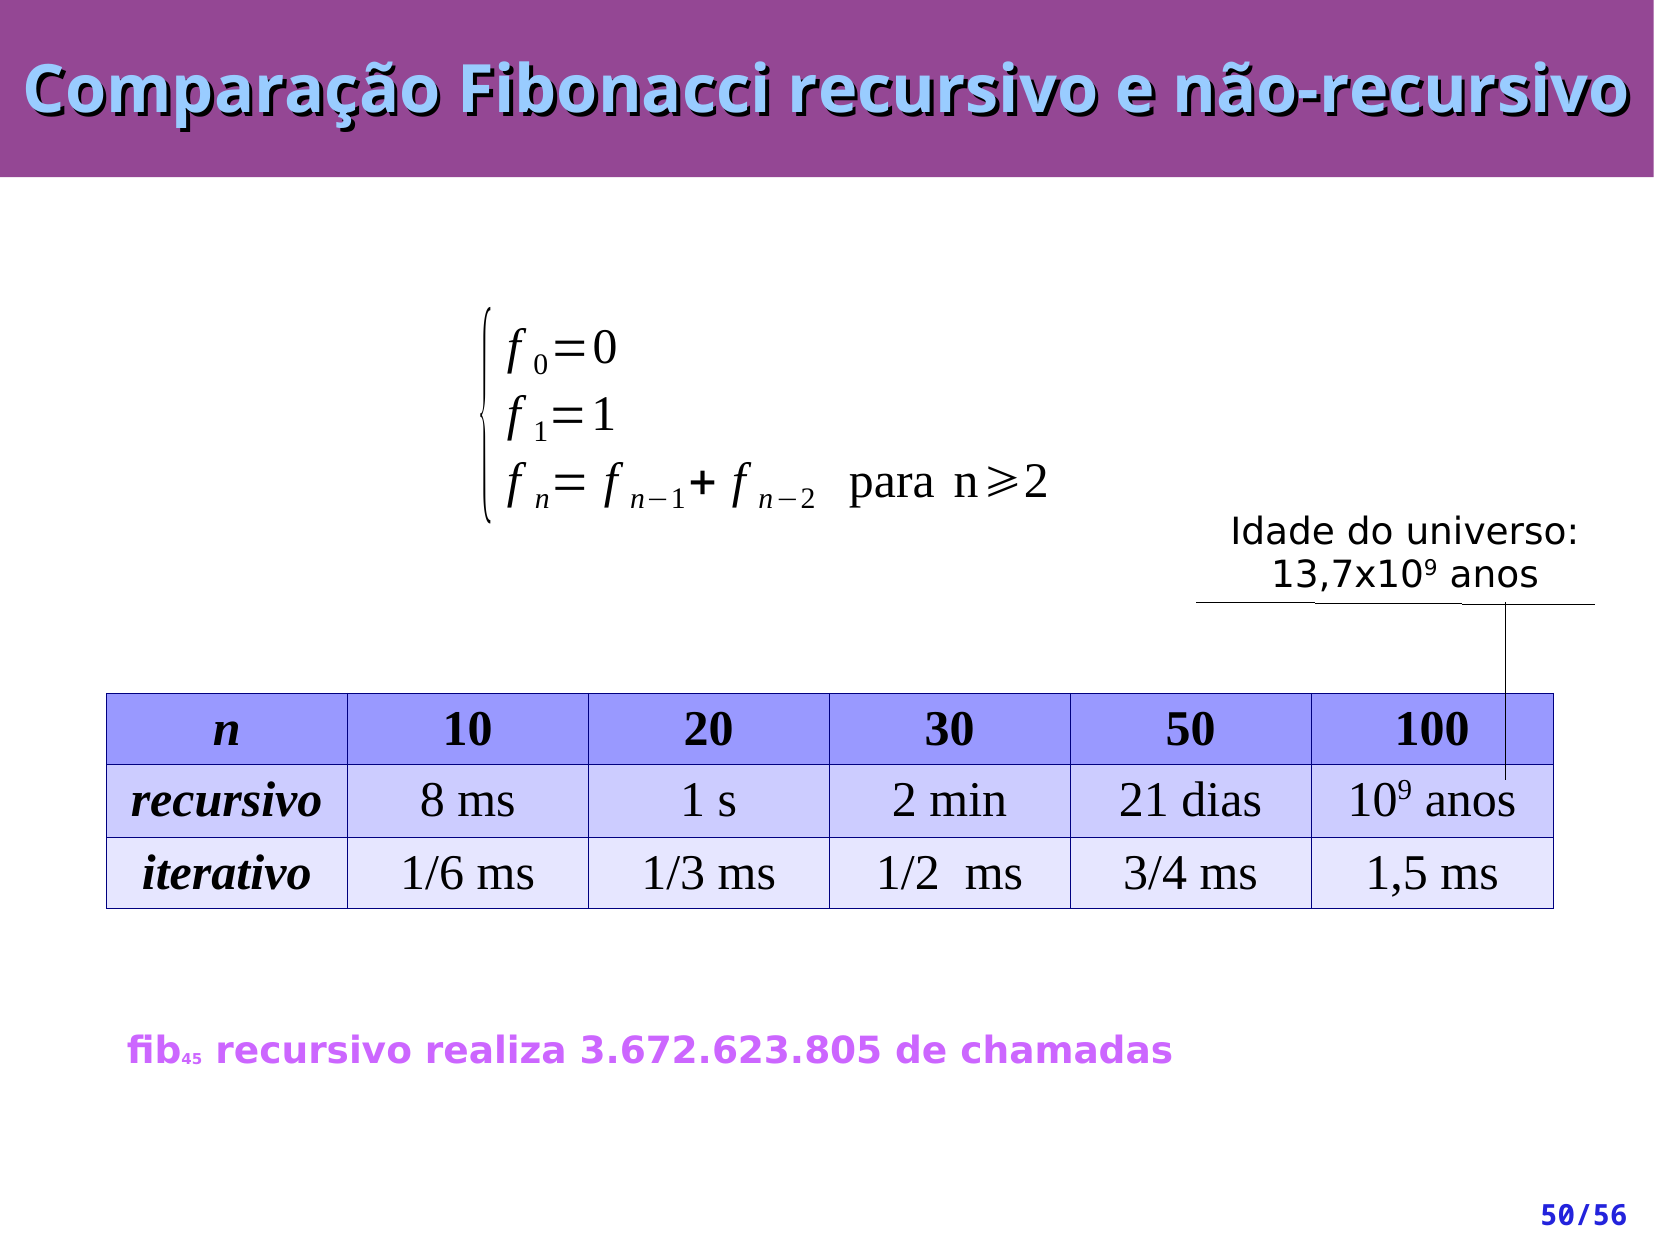

# Comparação Fibonacci recursivo e não-recursivo
Idade do universo:
13,7x109 anos
| n | 10 | 20 | 30 | 50 | 100 |
| --- | --- | --- | --- | --- | --- |
| recursivo | 8 ms | 1 s | 2 min | 21 dias | 109 anos |
| iterativo | 1/6 ms | 1/3 ms | 1/2 ms | 3/4 ms | 1,5 ms |
fib45 recursivo realiza 3.672.623.805 de chamadas
50